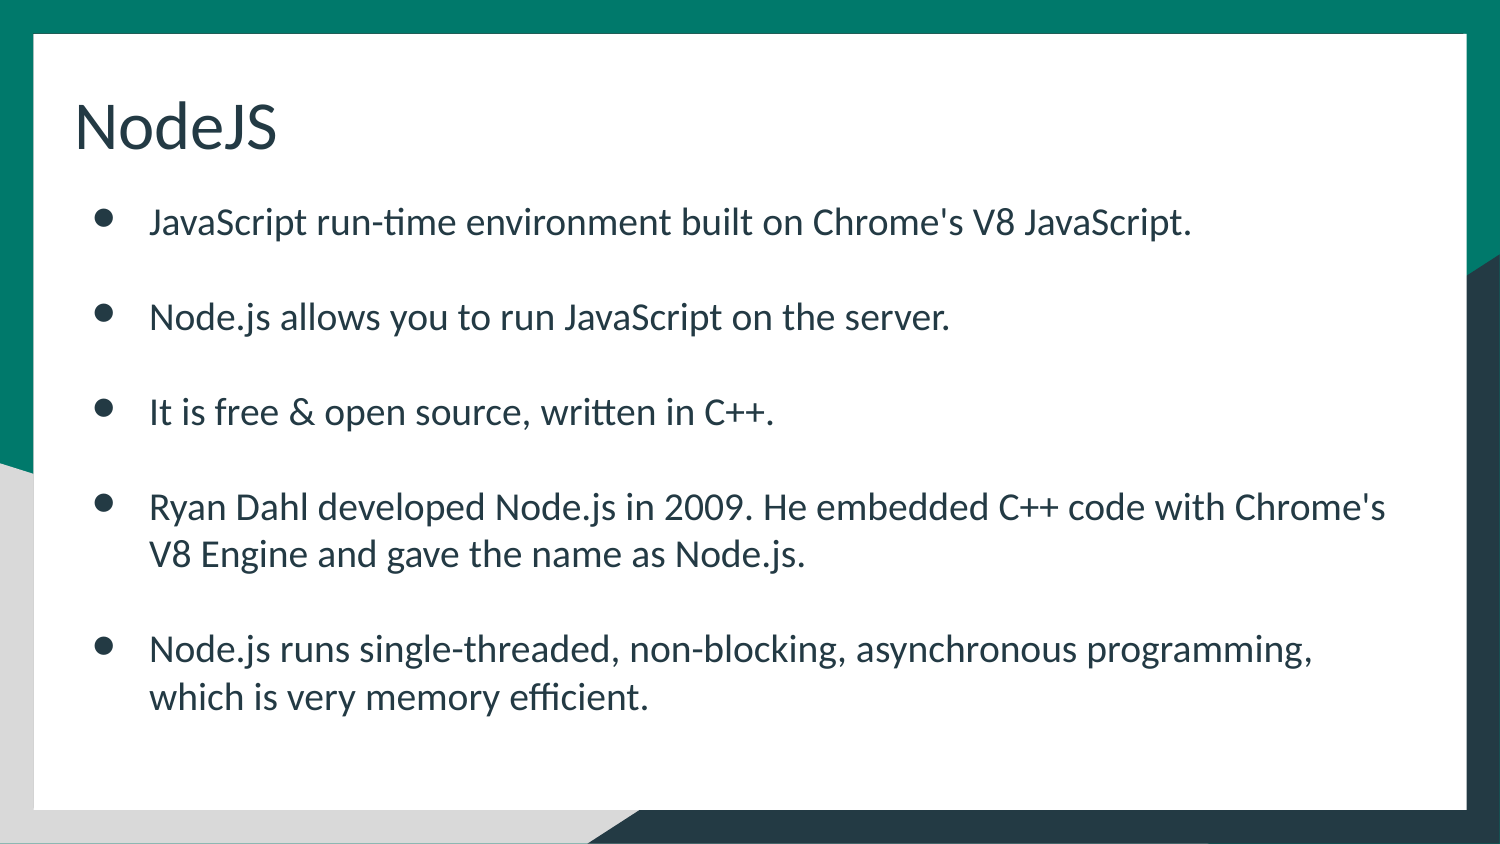

NodeJS
JavaScript run-time environment built on Chrome's V8 JavaScript.
Node.js allows you to run JavaScript on the server.
It is free & open source, written in C++.
Ryan Dahl developed Node.js in 2009. He embedded C++ code with Chrome's V8 Engine and gave the name as Node.js.
Node.js runs single-threaded, non-blocking, asynchronous programming, which is very memory efficient.
#